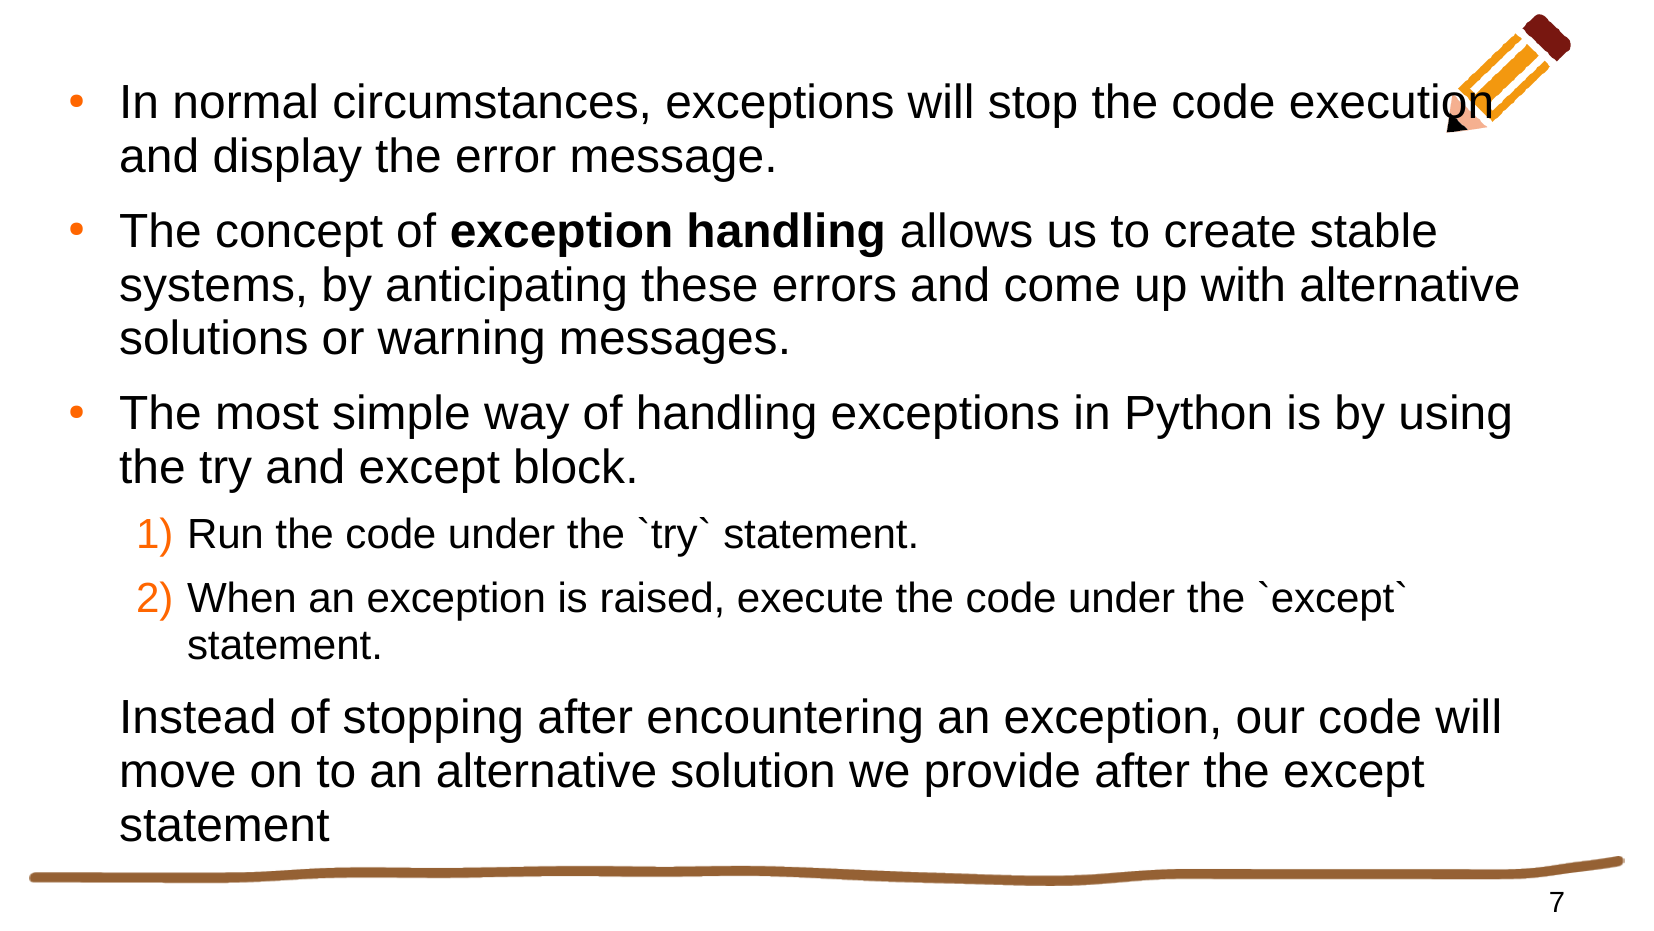

# In normal circumstances, exceptions will stop the code execution and display the error message.
The concept of exception handling allows us to create stable systems, by anticipating these errors and come up with alternative solutions or warning messages.
The most simple way of handling exceptions in Python is by using the try and except block.
Run the code under the `try` statement.
When an exception is raised, execute the code under the `except` statement.
Instead of stopping after encountering an exception, our code will move on to an alternative solution we provide after the except statement
7